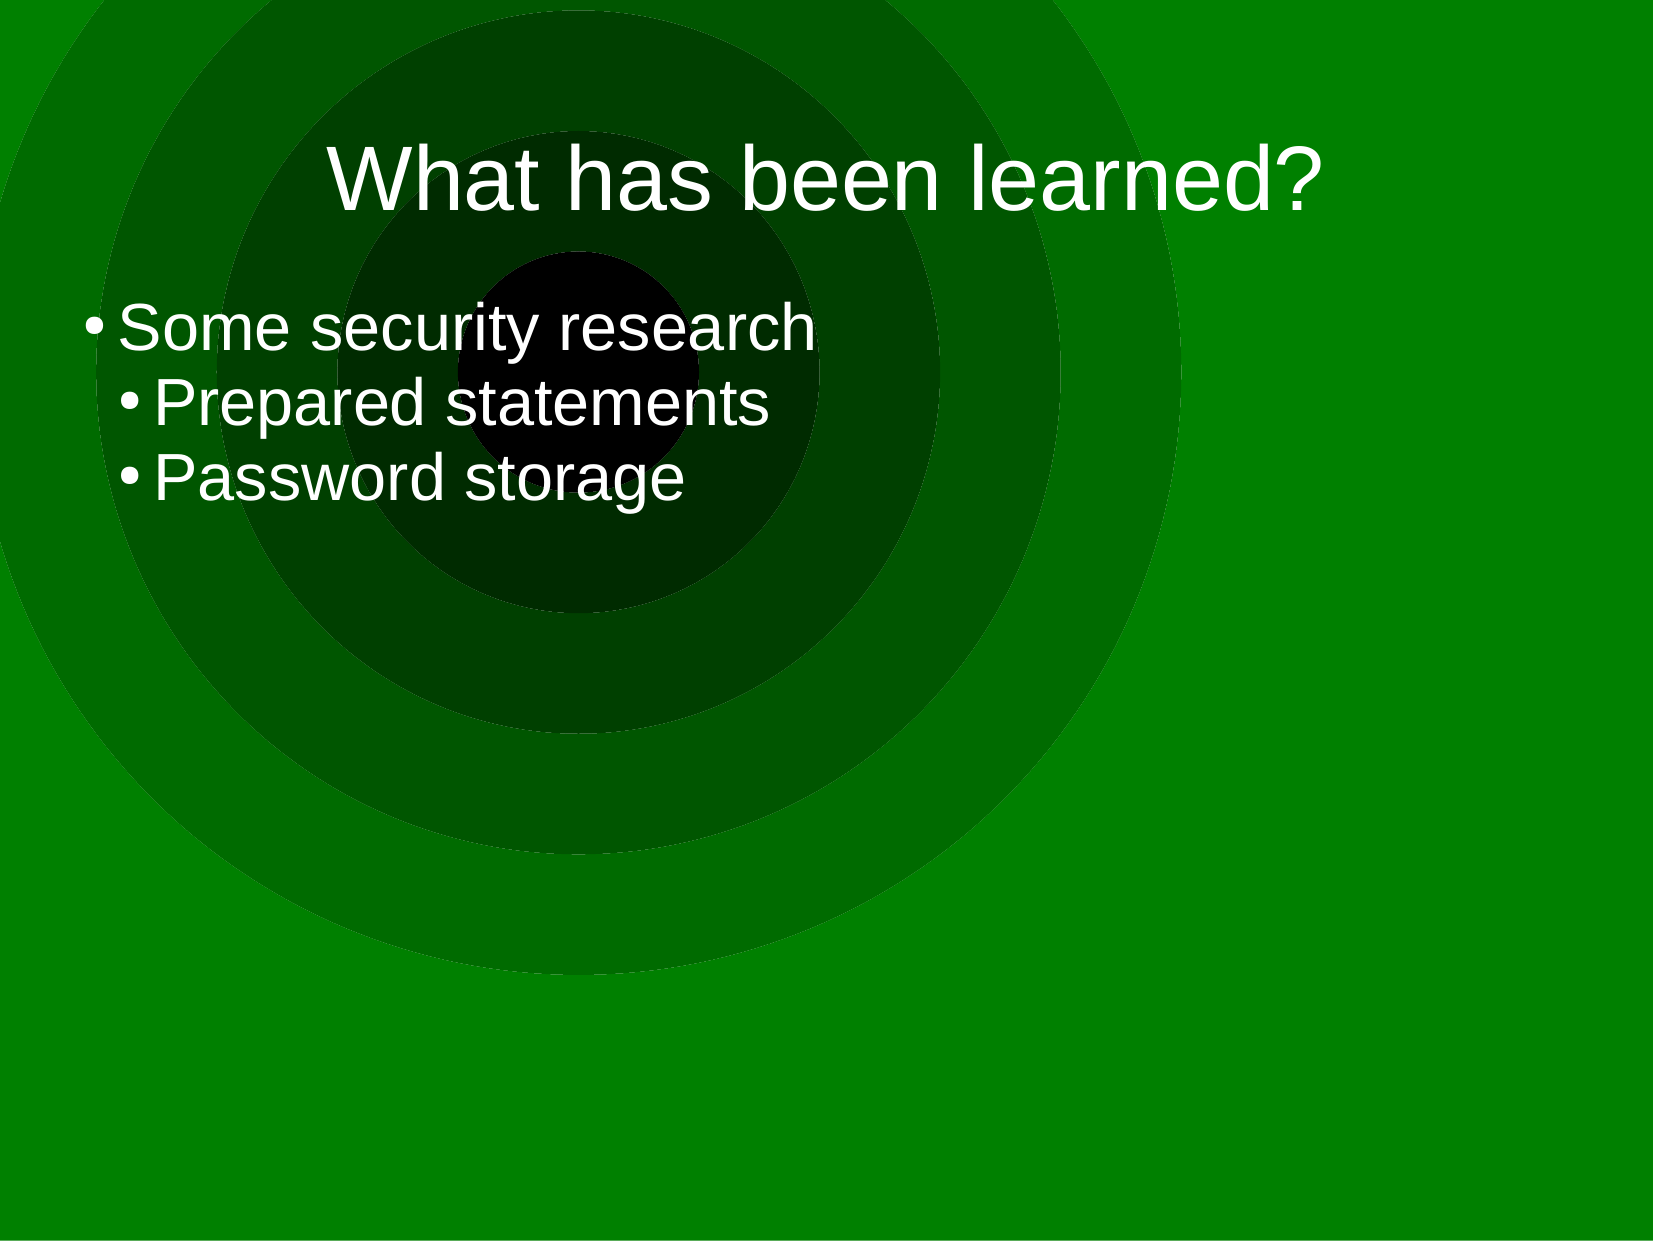

# What has been learned?
Some security research
Prepared statements
Password storage